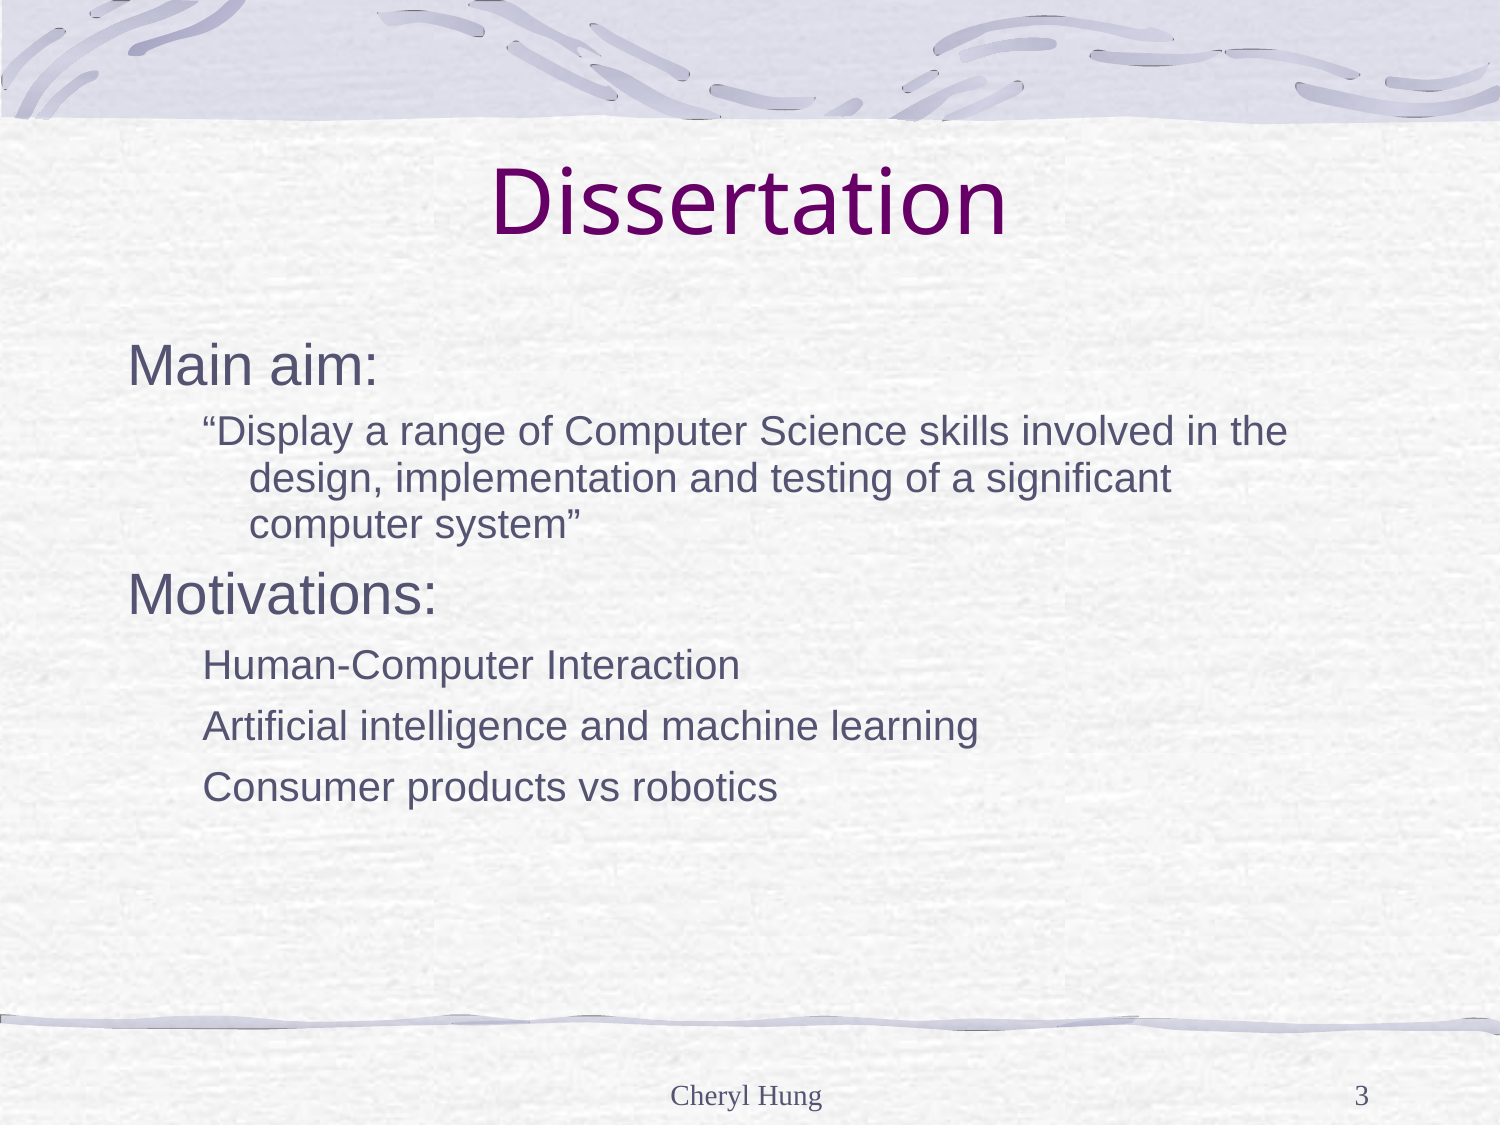

# Dissertation
Main aim:
“Display a range of Computer Science skills involved in the design, implementation and testing of a significant computer system”
Motivations:
Human-Computer Interaction
Artificial intelligence and machine learning
Consumer products vs robotics
Cheryl Hung
3